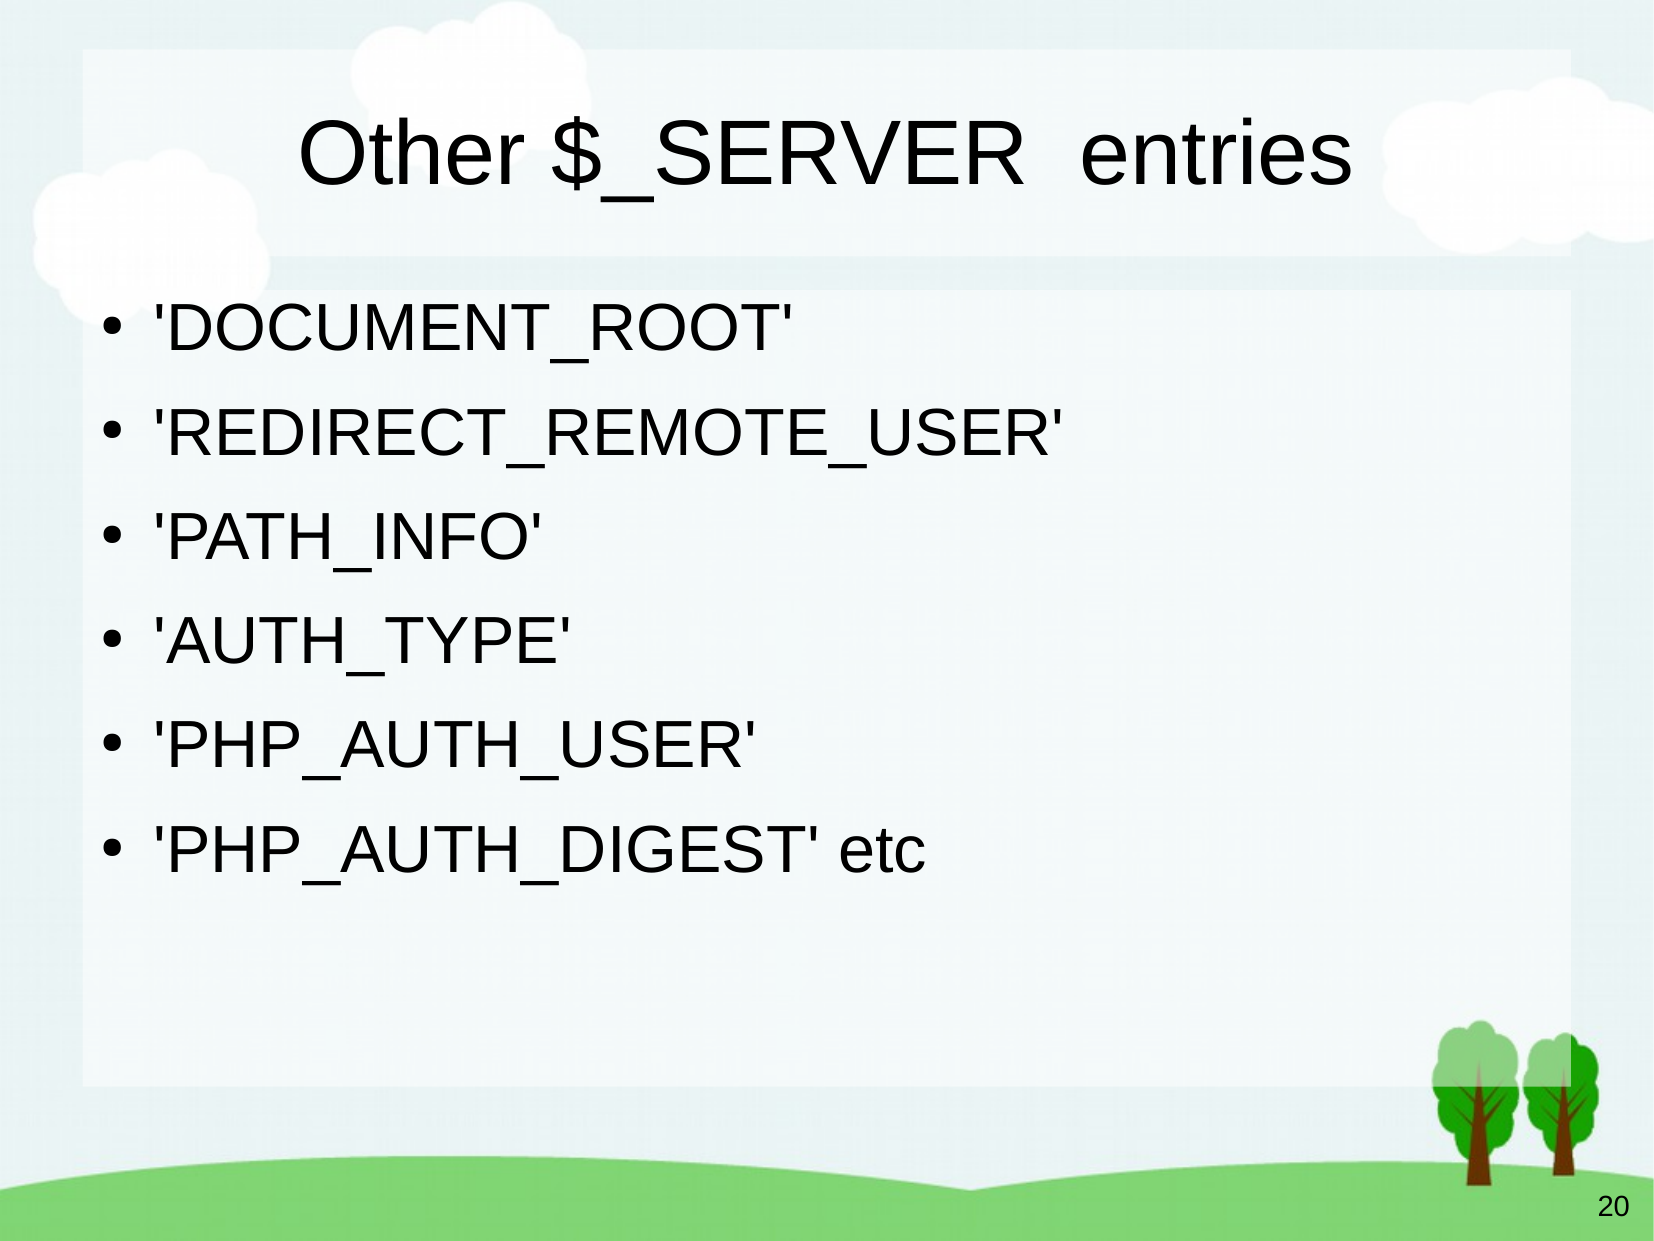

# Other $_SERVER entries
'DOCUMENT_ROOT'
'REDIRECT_REMOTE_USER'
'PATH_INFO'
'AUTH_TYPE'
'PHP_AUTH_USER'
'PHP_AUTH_DIGEST' etc
20